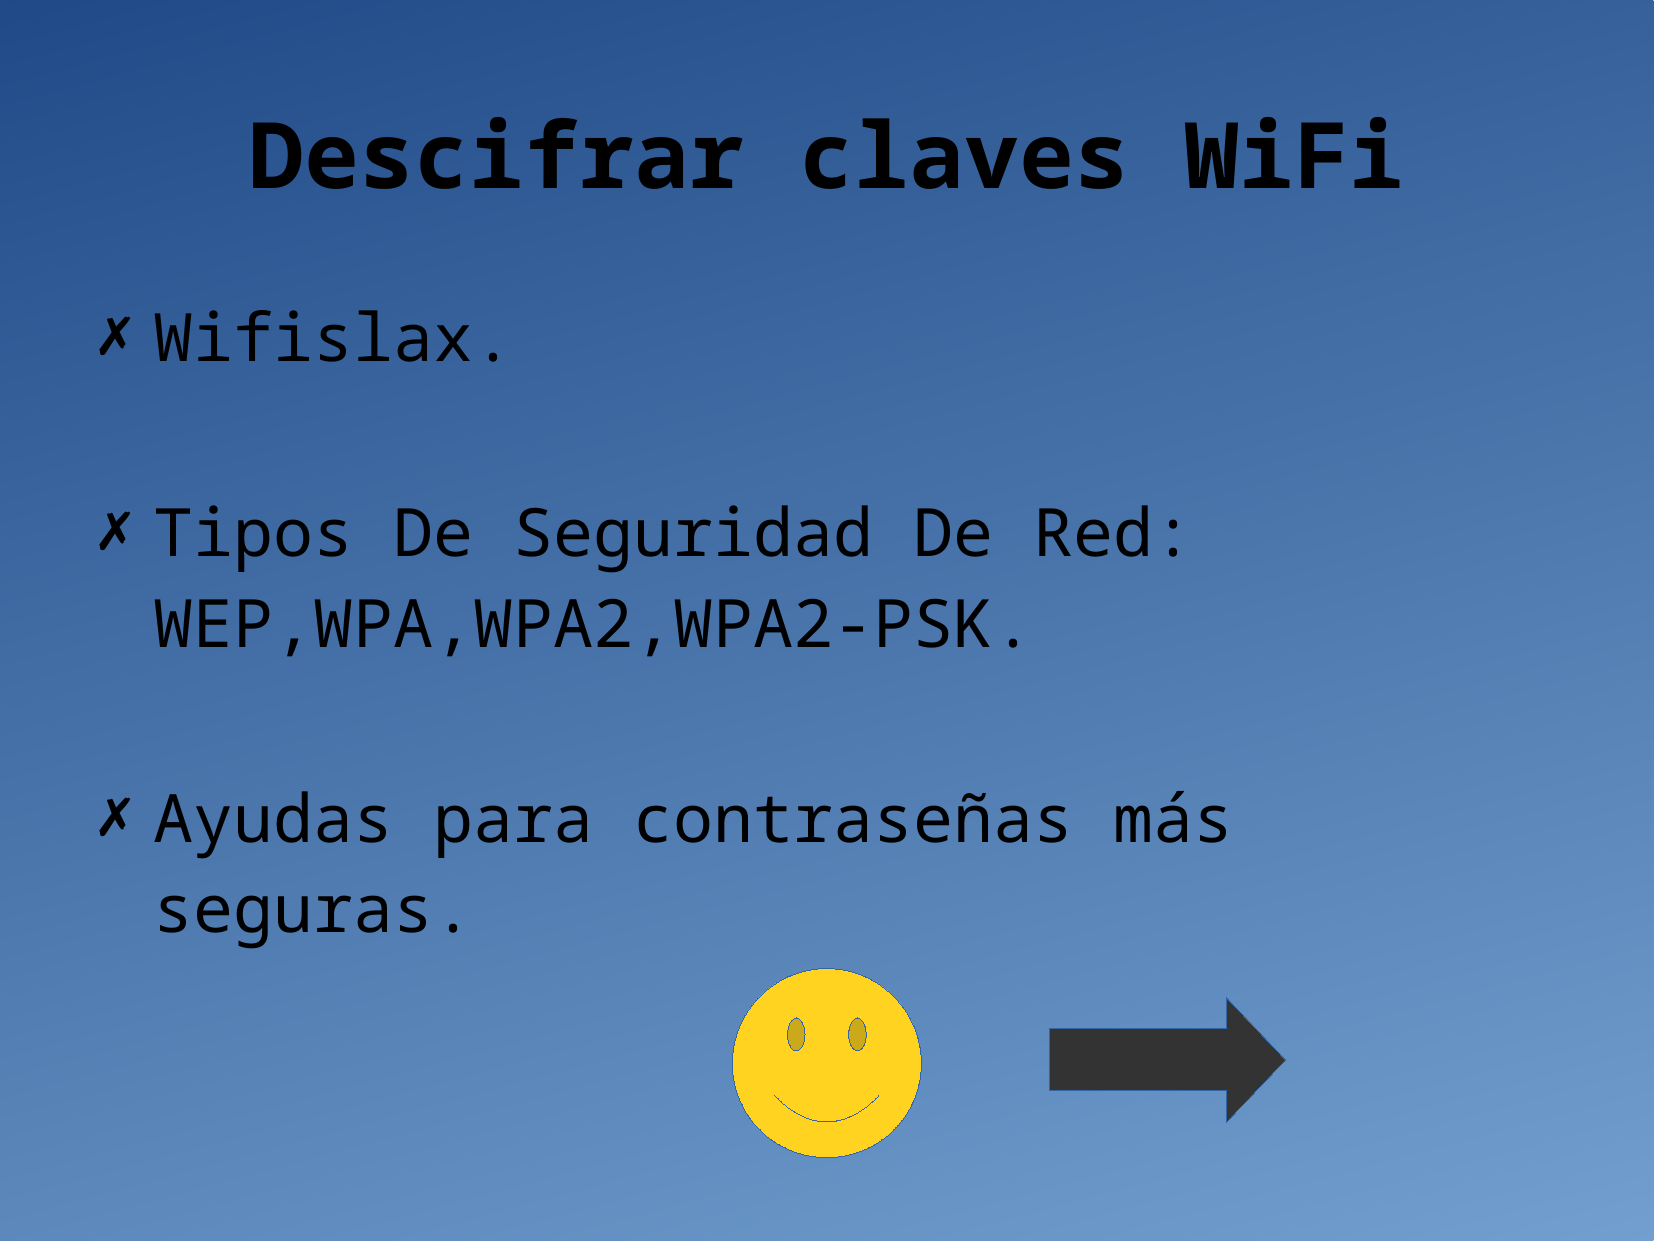

# Descifrar claves WiFi
Wifislax.
Tipos De Seguridad De Red: WEP,WPA,WPA2,WPA2-PSK.
Ayudas para contraseñas más seguras.